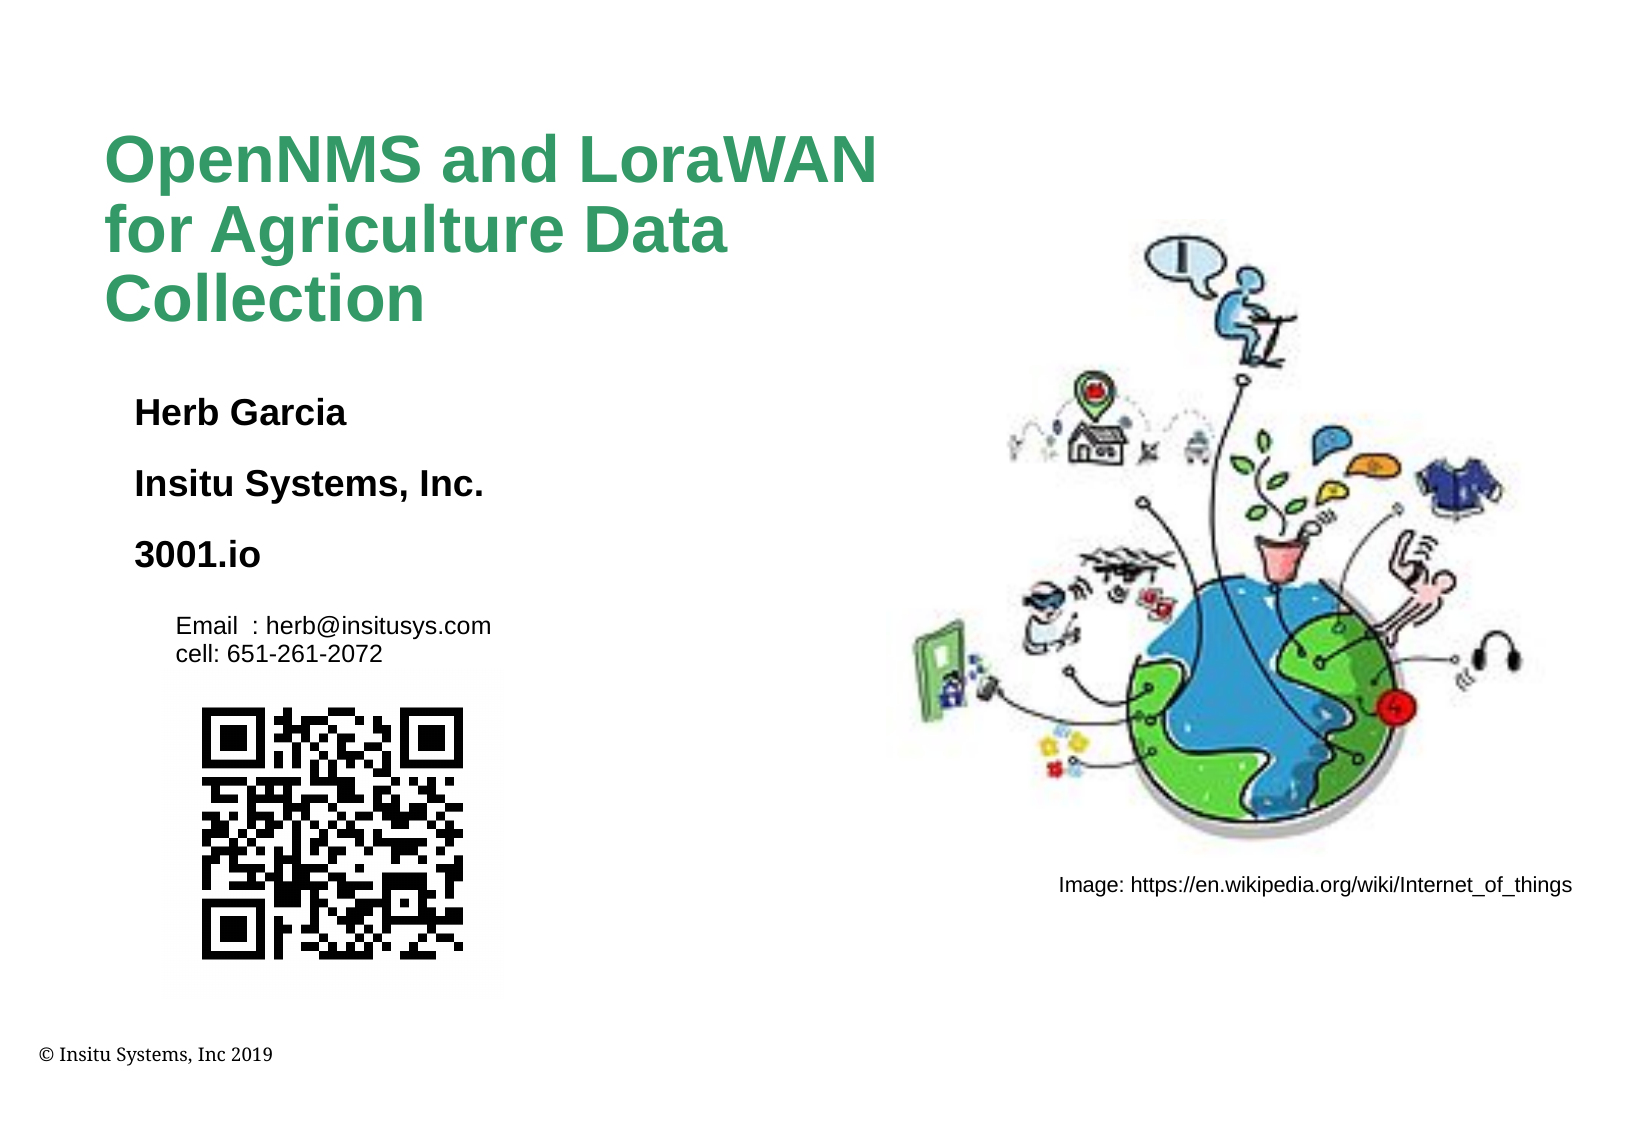

# OpenNMS and LoraWAN for Agriculture Data Collection
Herb Garcia
Insitu Systems, Inc.
3001.io
Email : herb@insitusys.com
cell: 651-261-2072
Image: https://en.wikipedia.org/wiki/Internet_of_things